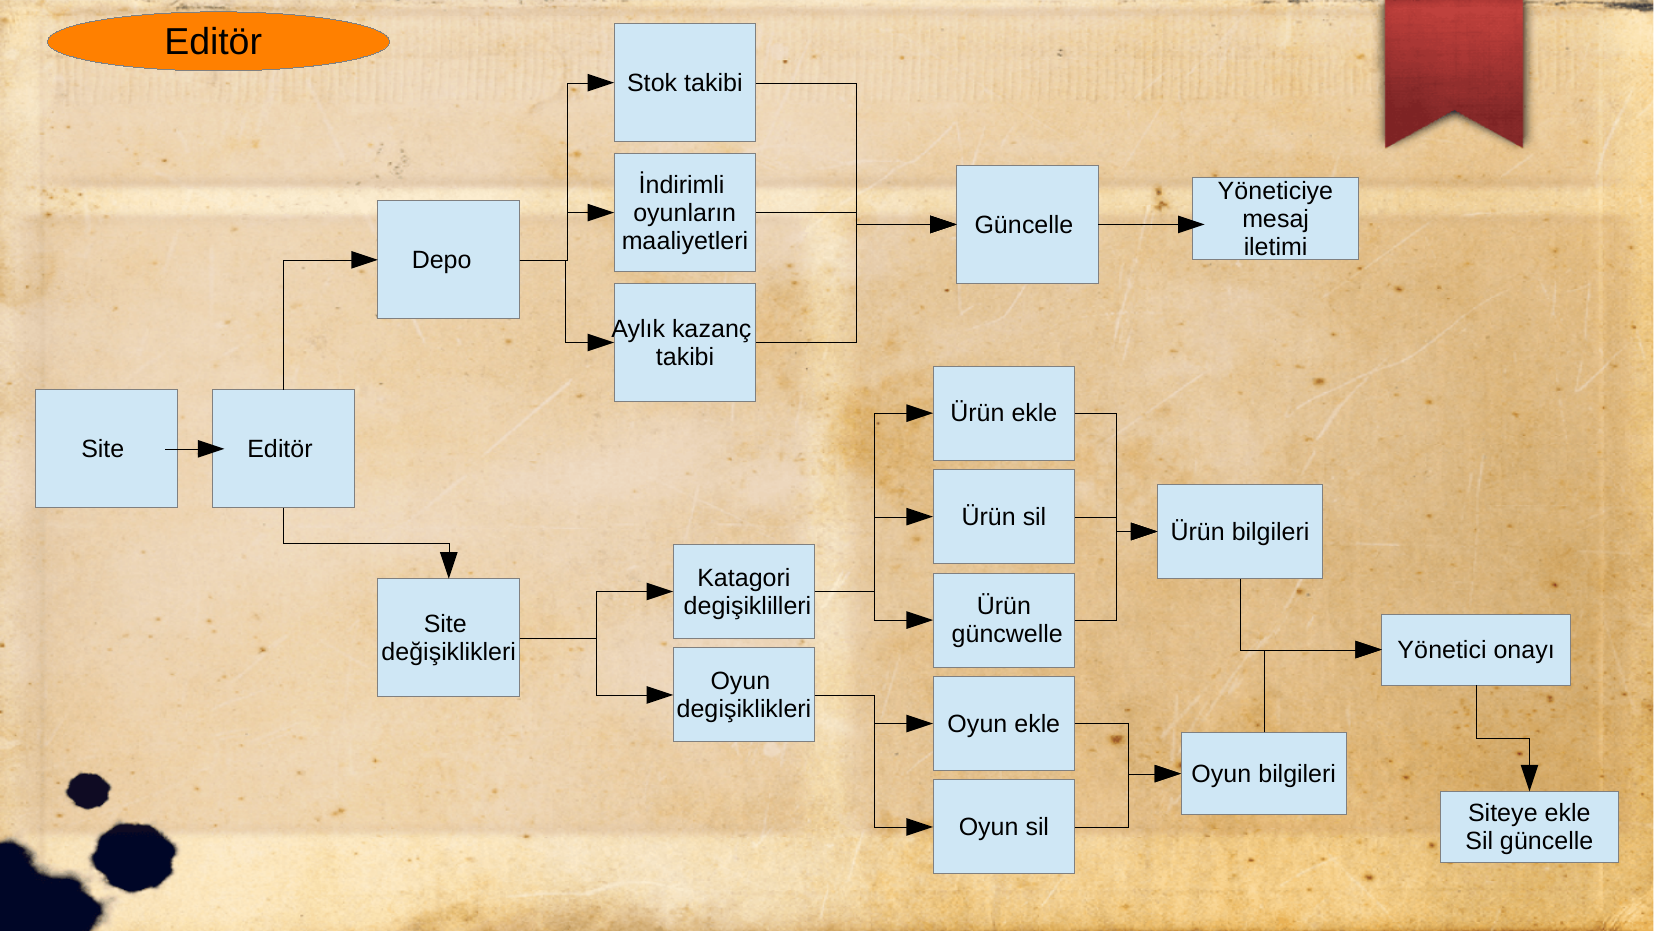

Editör
Stok takibi
İndirimli
oyunların
maaliyetleri
Güncelle
Yöneticiye
 mesaj
iletimi
Depo
Aylık kazanç
takibi
Ürün ekle
Site
Editör
Ürün sil
Ürün bilgileri
Katagori
 degişiklilleri
Ürün
 güncwelle
Site
değişiklikleri
Yönetici onayı
Oyun
degişiklikleri
Oyun ekle
Oyun bilgileri
Oyun sil
Siteye ekle
Sil güncelle